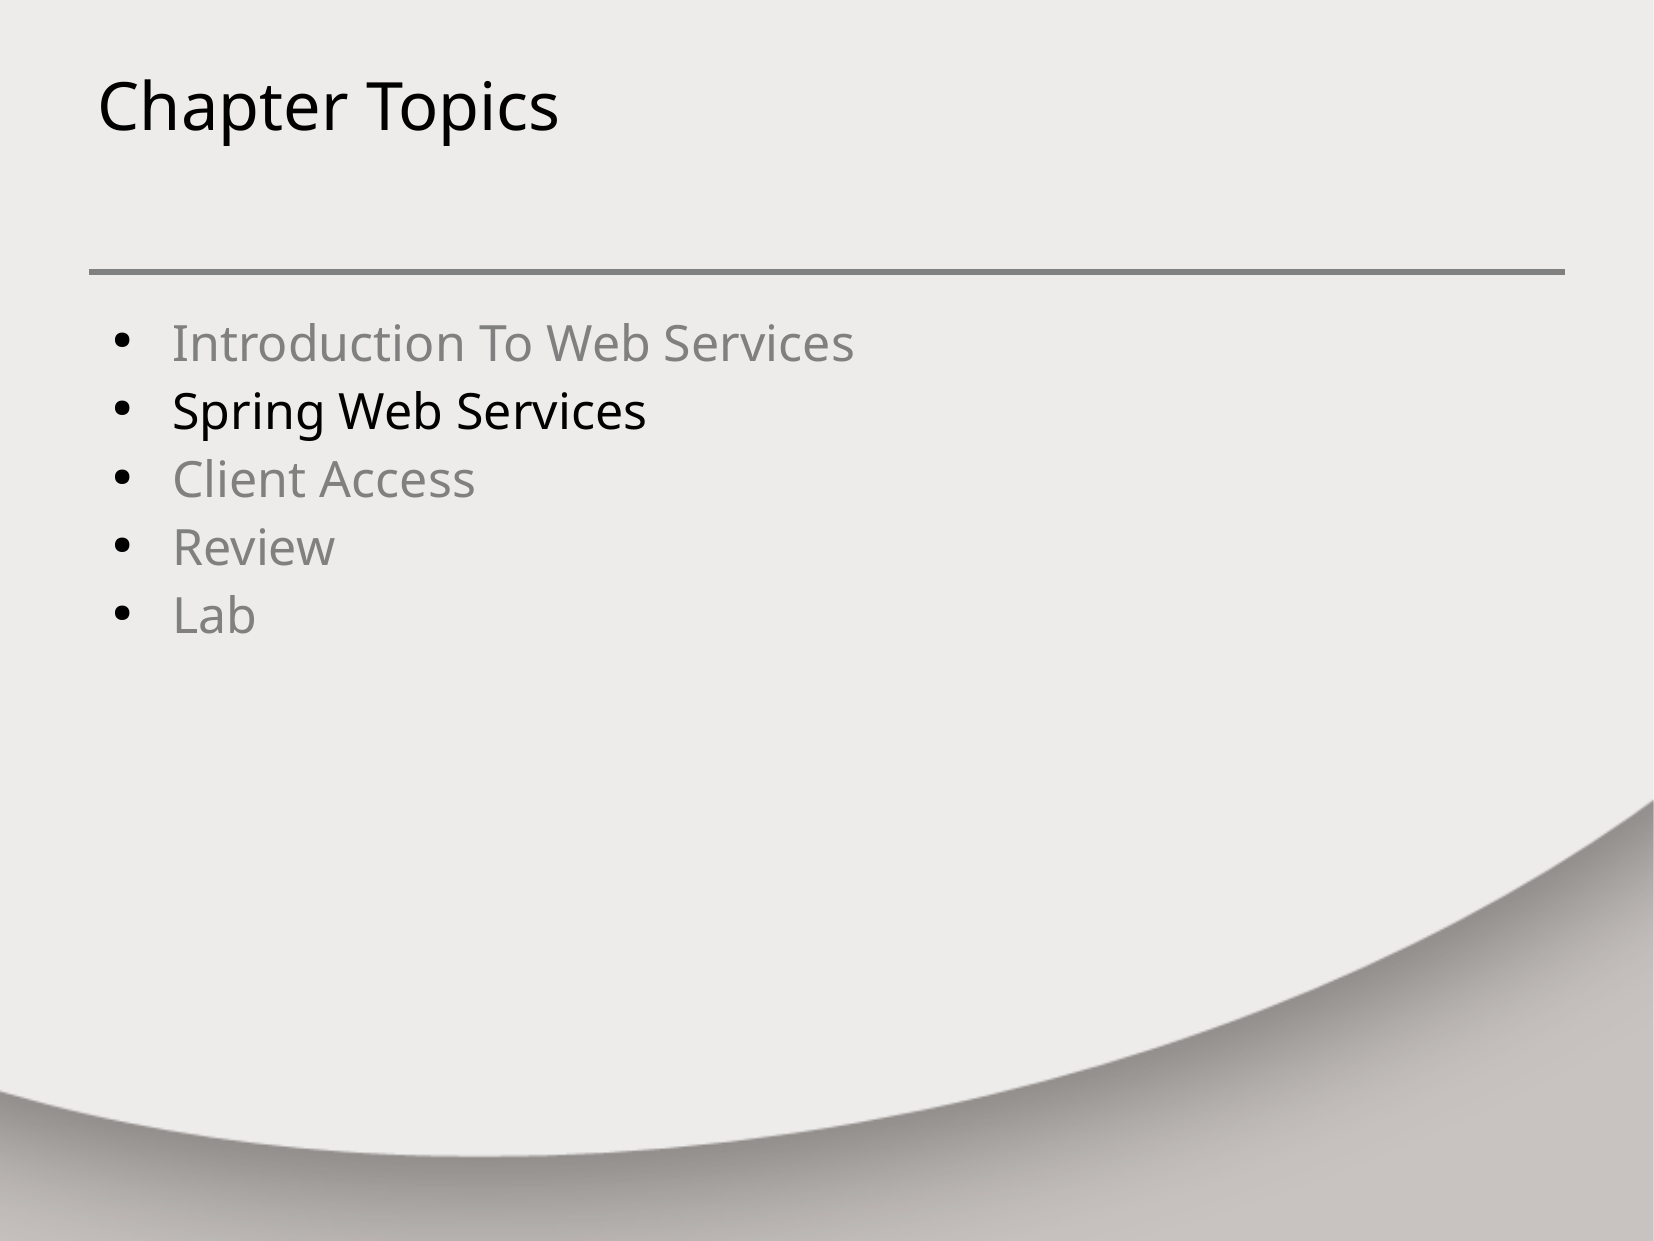

# Chapter Topics
Introduction To Web Services
Spring Web Services
Client Access
Review
Lab